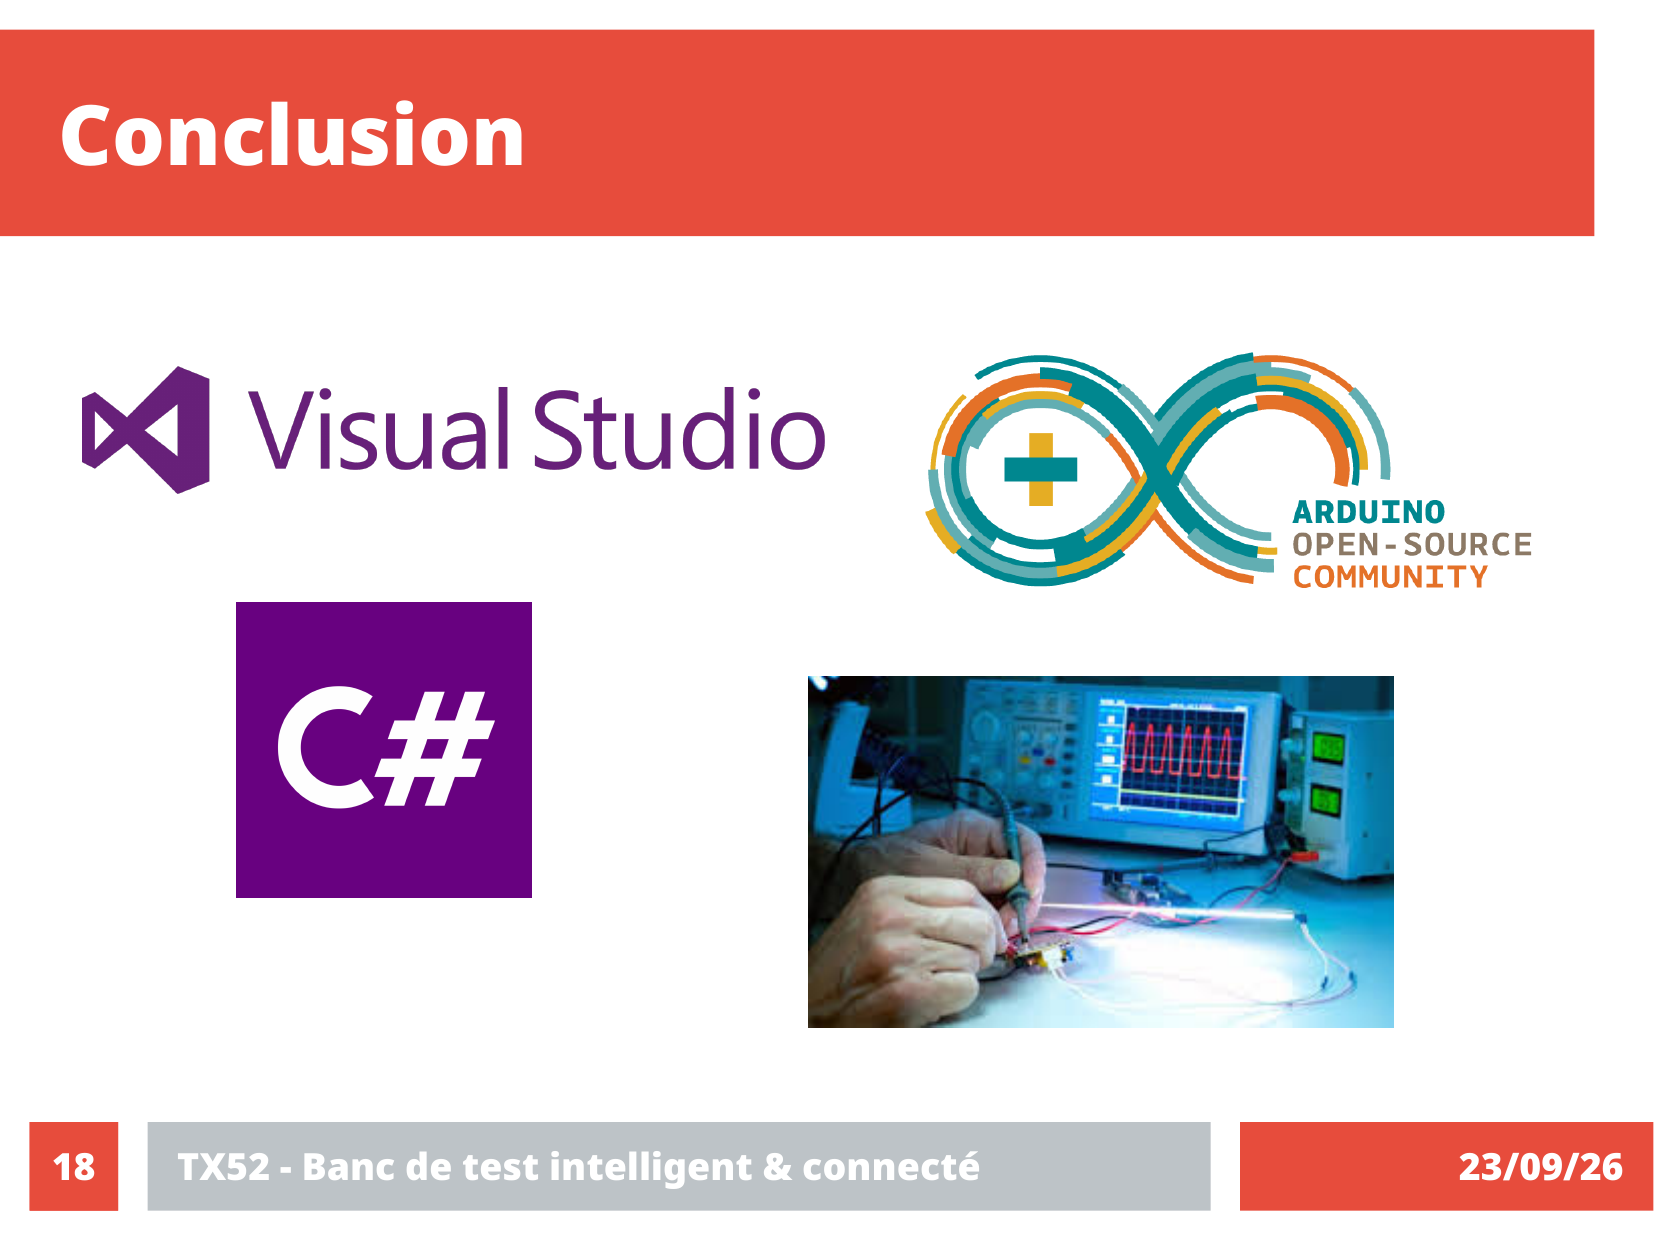

# Conclusion
18
TX52 - Banc de test intelligent & connecté